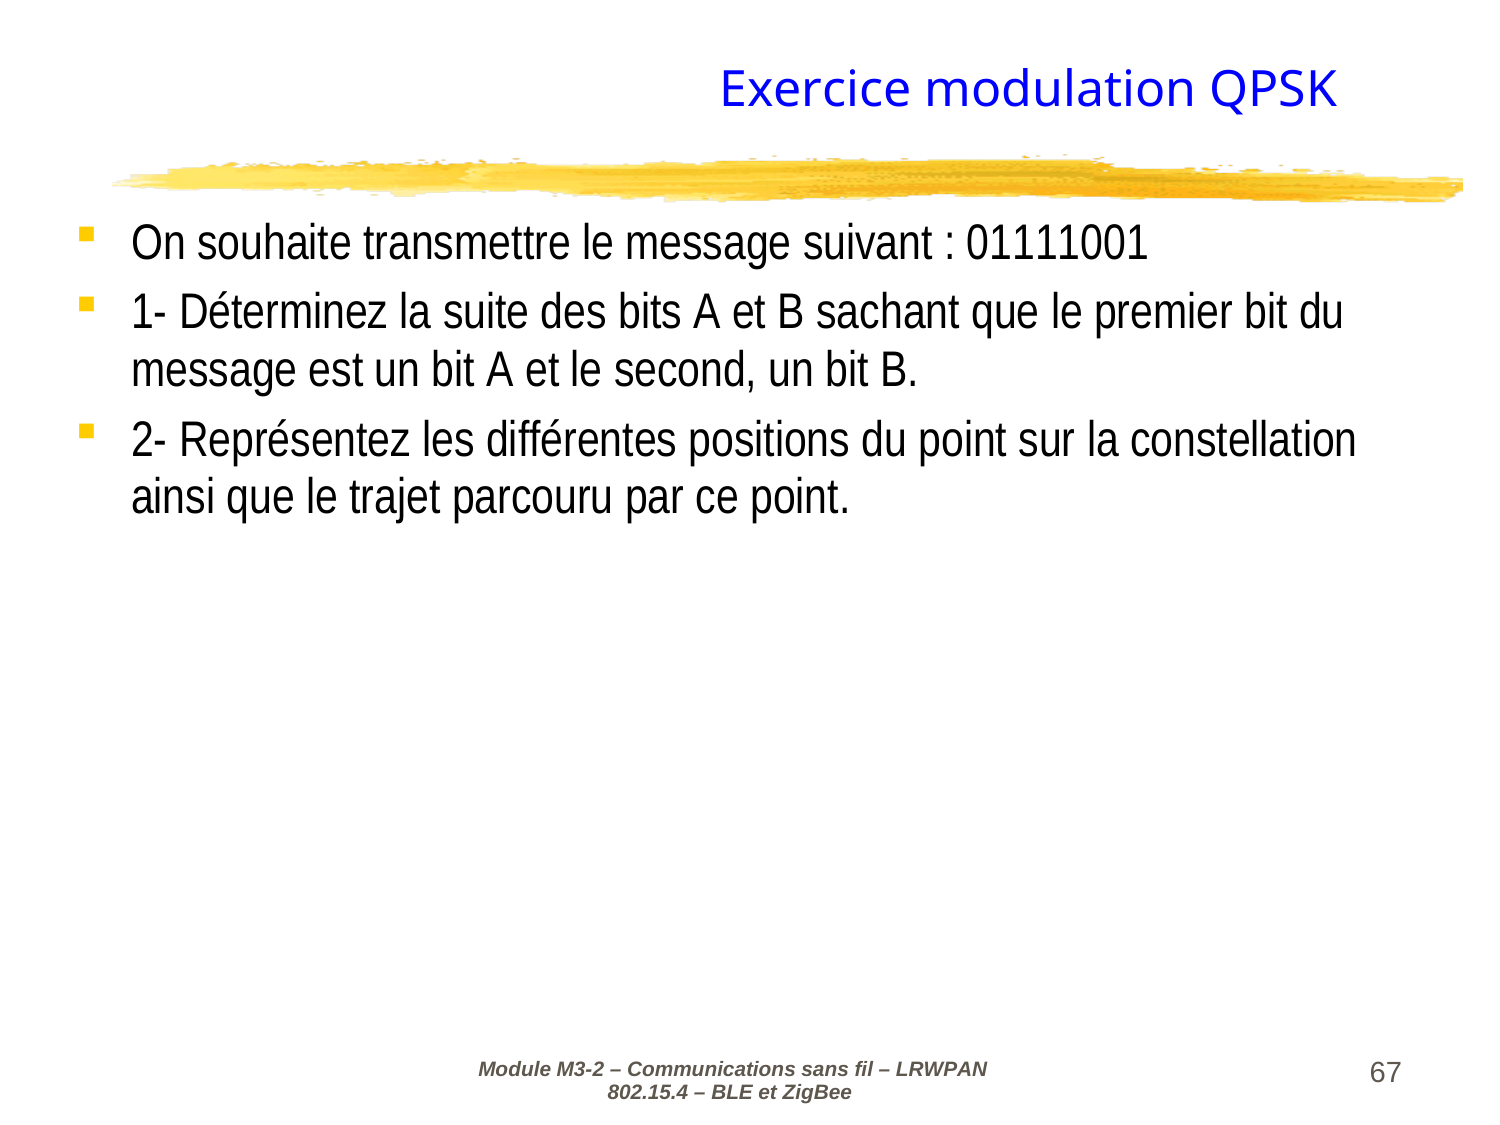

# Exercice modulation QPSK
On souhaite transmettre le message suivant : 01111001
1- Déterminez la suite des bits A et B sachant que le premier bit du message est un bit A et le second, un bit B.
2- Représentez les différentes positions du point sur la constellation ainsi que le trajet parcouru par ce point.
67